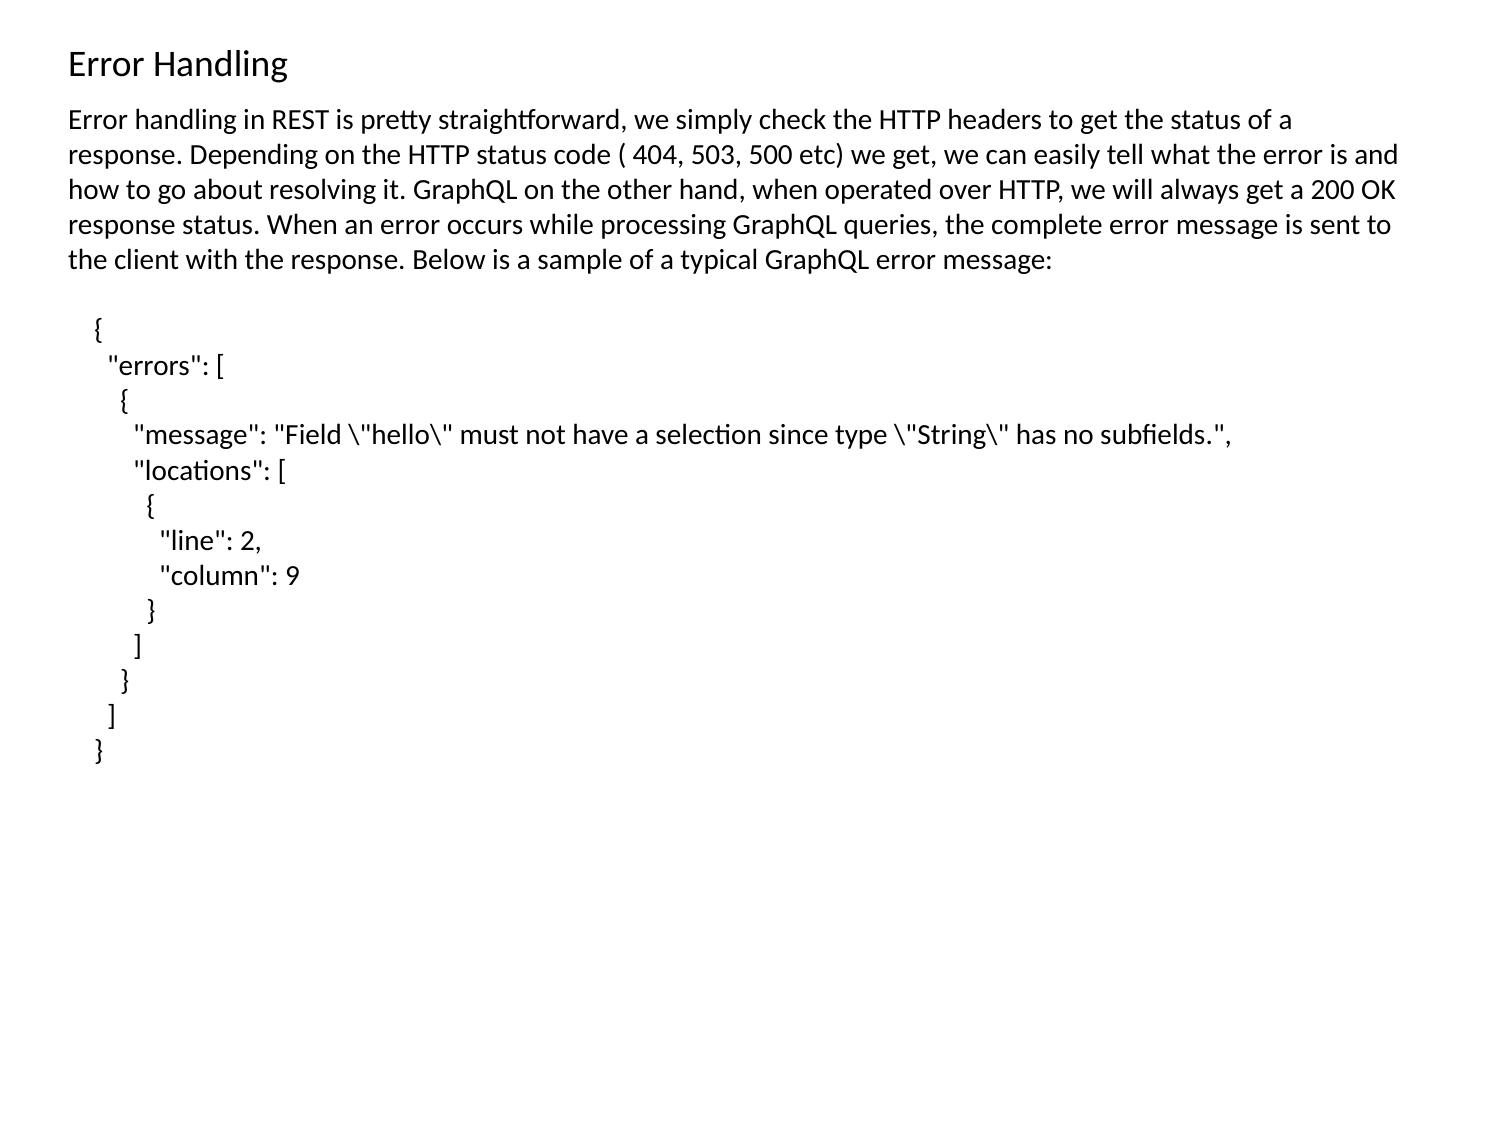

# Error Handling
Error handling in REST is pretty straightforward, we simply check the HTTP headers to get the status of a response. Depending on the HTTP status code ( 404, 503, 500 etc) we get, we can easily tell what the error is and how to go about resolving it. GraphQL on the other hand, when operated over HTTP, we will always get a 200 OK response status. When an error occurs while processing GraphQL queries, the complete error message is sent to the client with the response. Below is a sample of a typical GraphQL error message:
 {
 "errors": [
 {
 "message": "Field \"hello\" must not have a selection since type \"String\" has no subfields.",
 "locations": [
 {
 "line": 2,
 "column": 9
 }
 ]
 }
 ]
 }